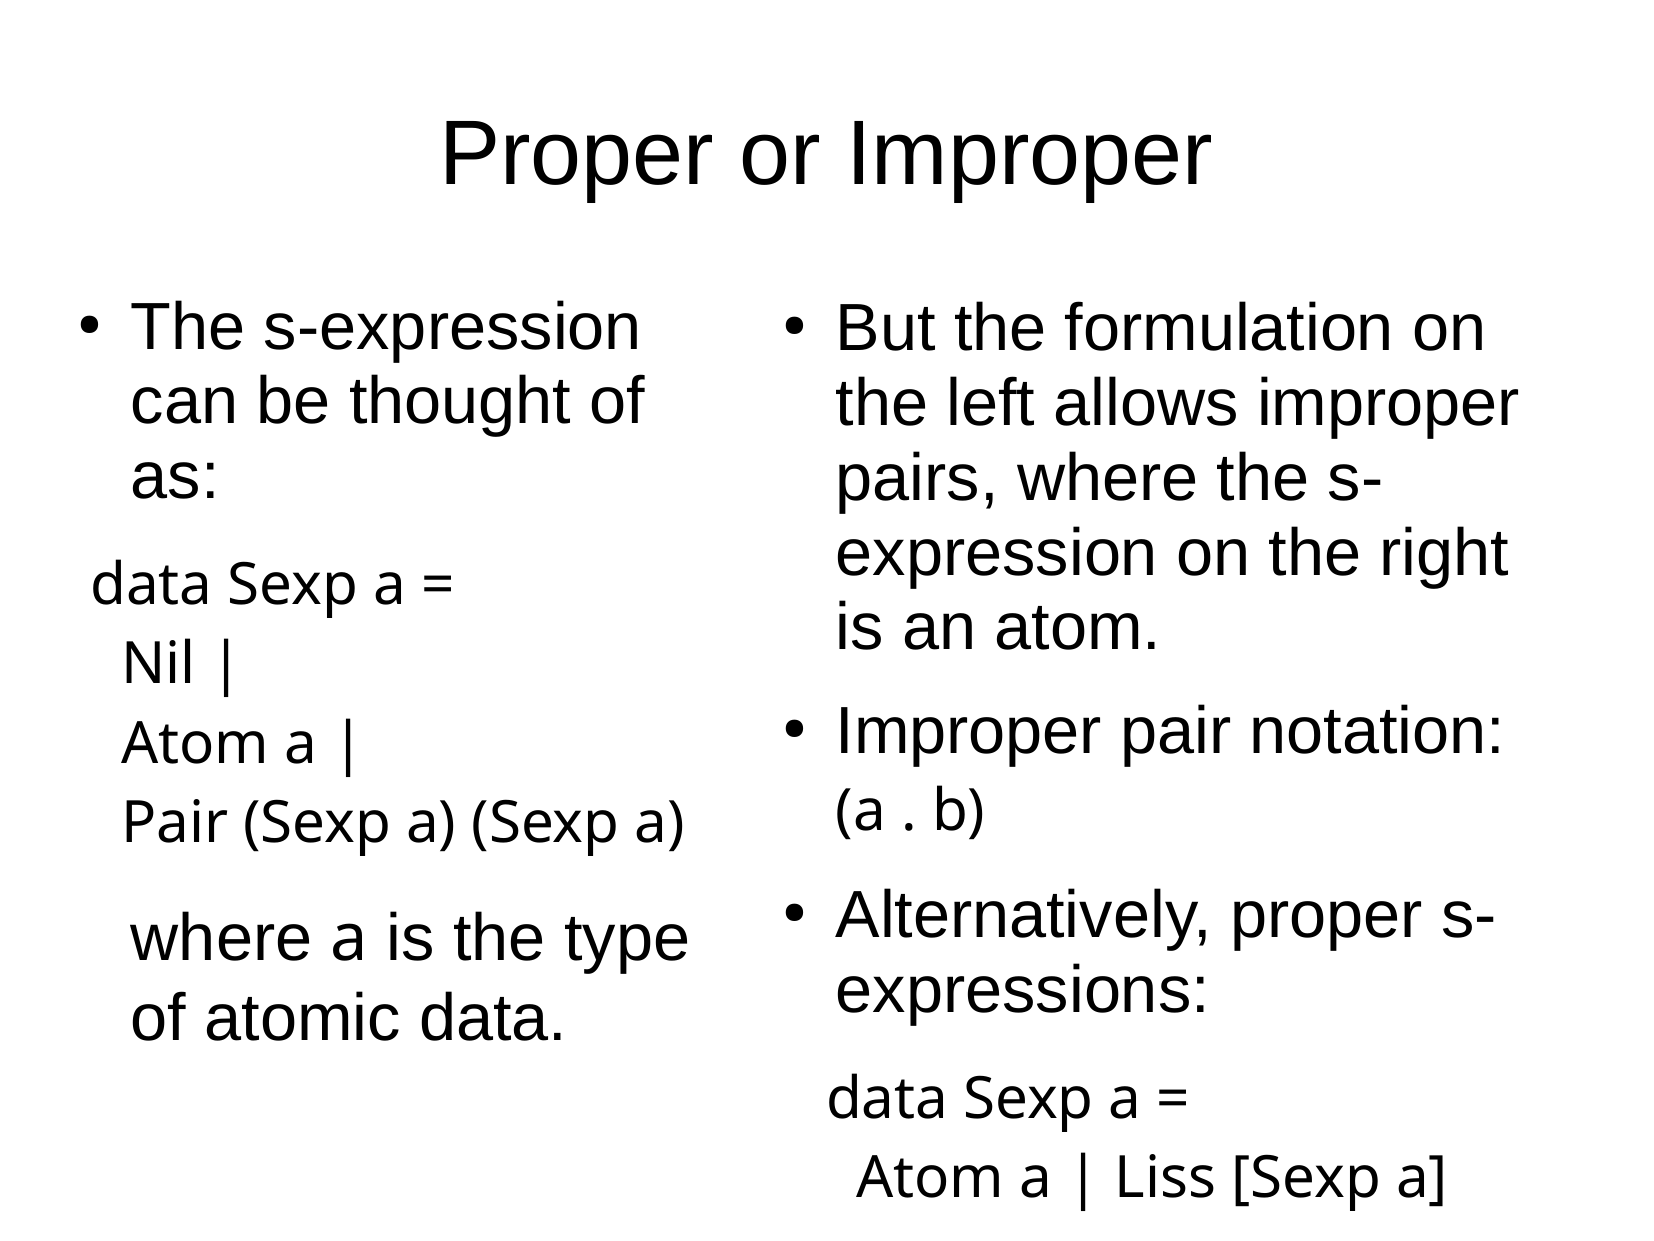

# Proper or Improper
The s-expression can be thought of as:
 data Sexp a =
 Nil |
 Atom a |
 Pair (Sexp a) (Sexp a)
where a is the type of atomic data.
But the formulation on the left allows improper pairs, where the s-expression on the right is an atom.
Improper pair notation: (a . b)
Alternatively, proper s-expressions:
 data Sexp a =
 Atom a | Liss [Sexp a]